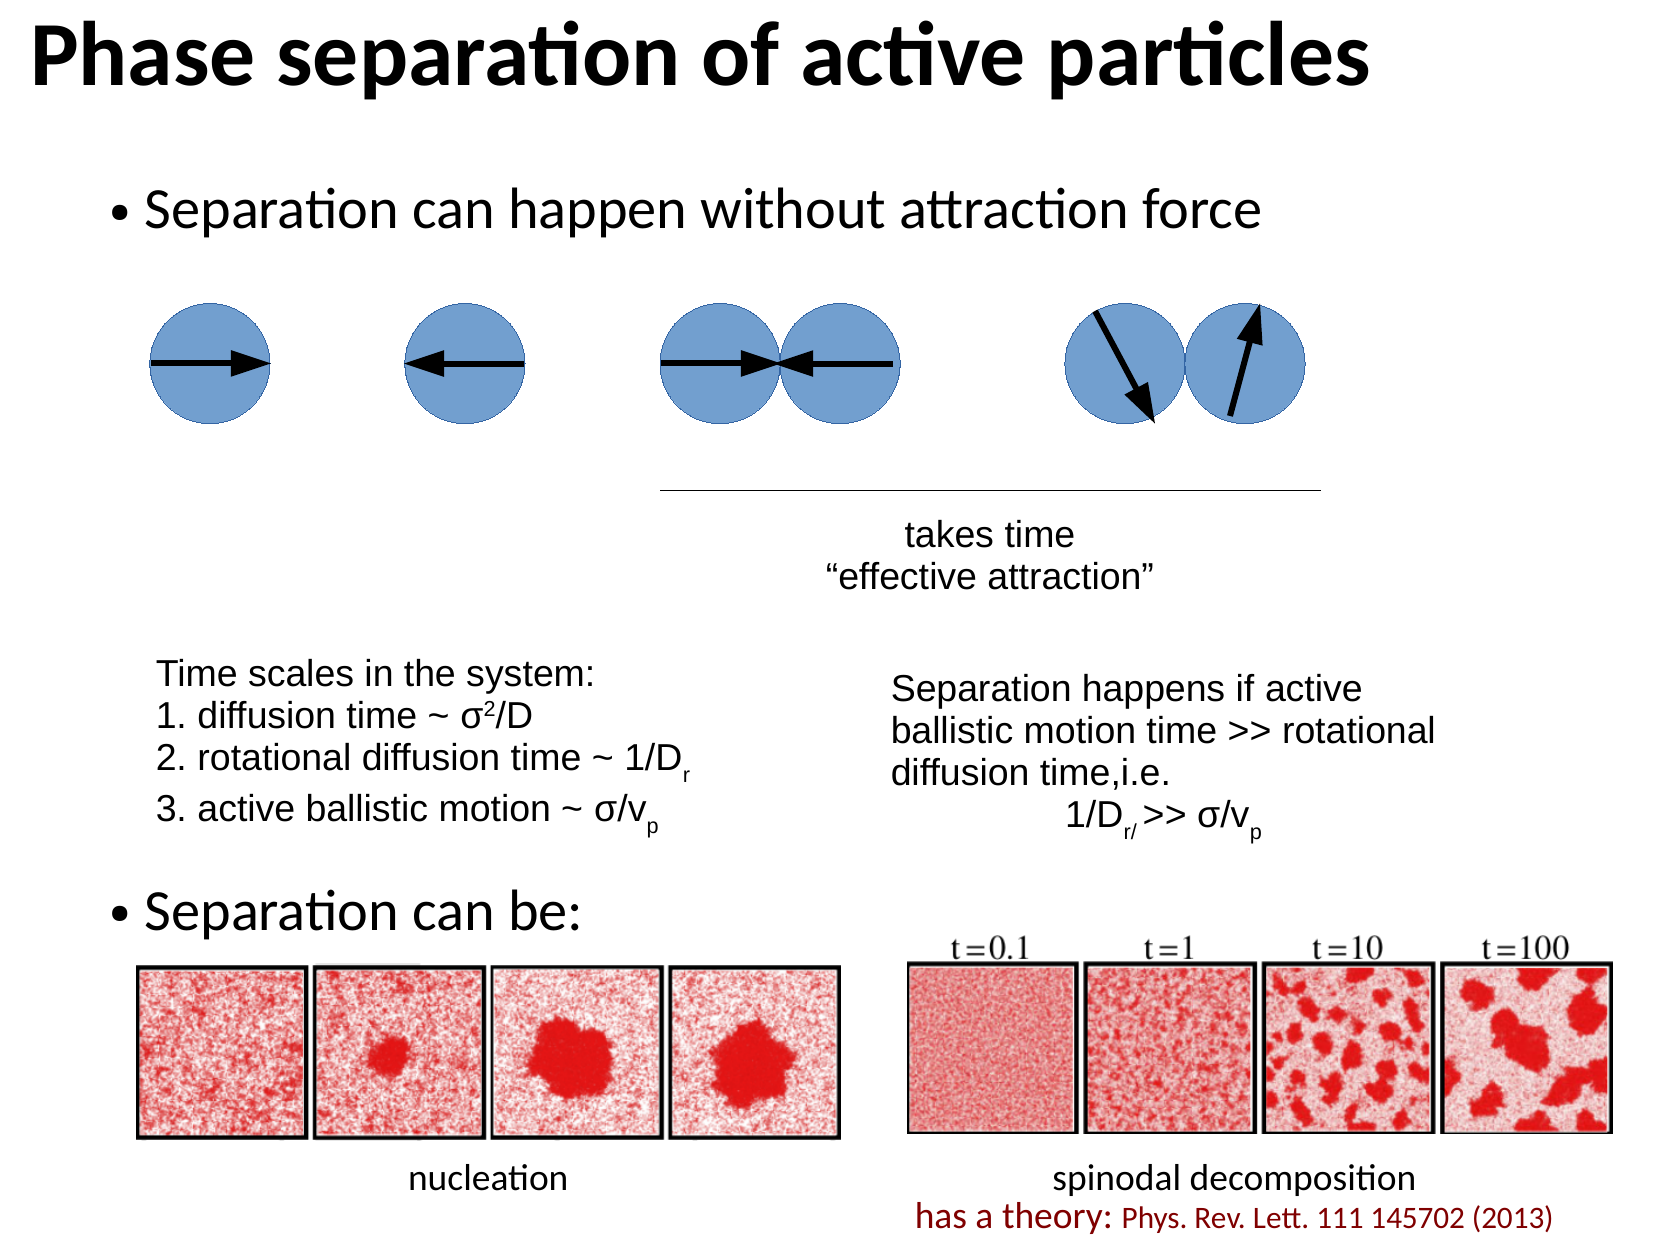

Phase separation of active particles
Separation can happen without attraction force
#
takes time
“effective attraction”
Time scales in the system:
1. diffusion time ~ σ2/D
2. rotational diffusion time ~ 1/Dr
3. active ballistic motion ~ σ/vp
Separation happens if active ballistic motion time >> rotational diffusion time,i.e.
1/Dr/ >> σ/vp
Separation can be:
nucleation
spinodal decomposition
has a theory: Phys. Rev. Lett. 111 145702 (2013)